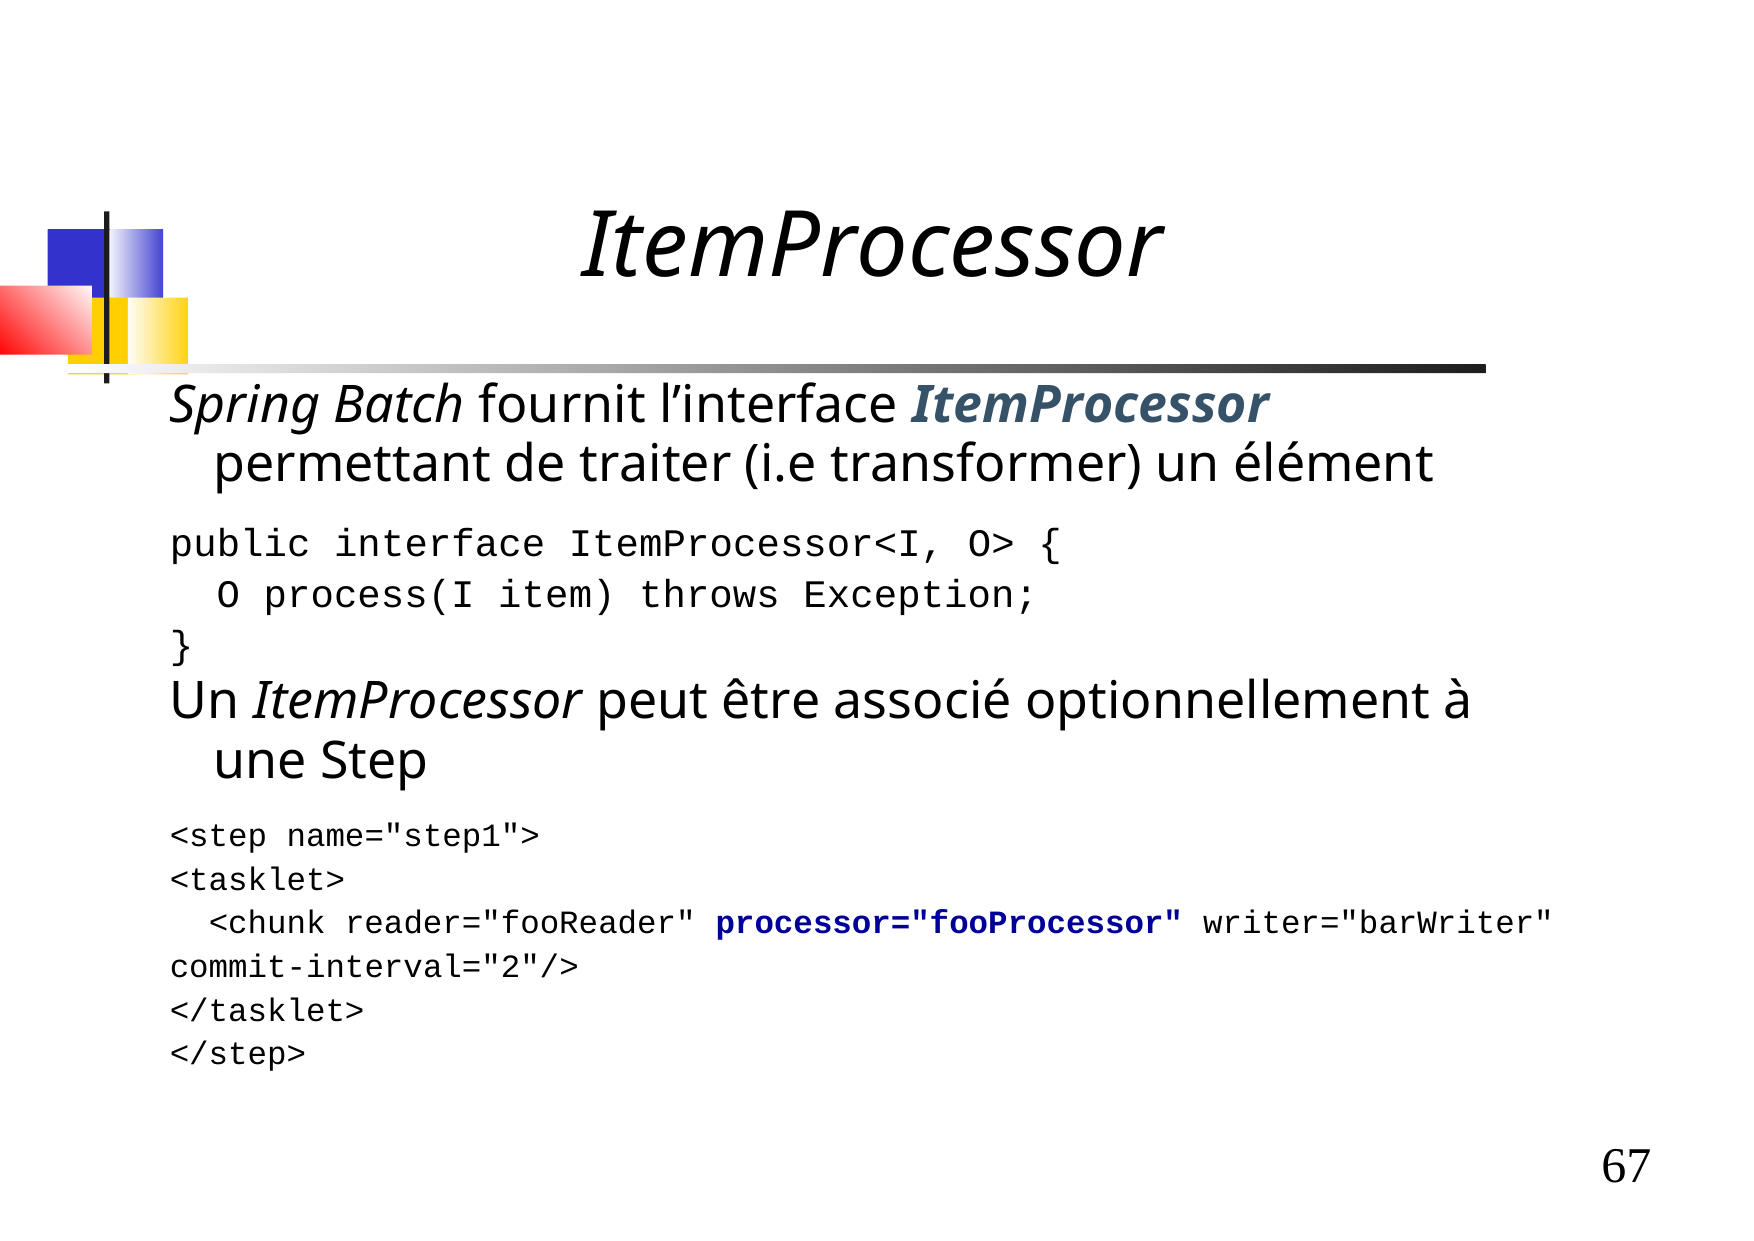

# ItemProcessor
Spring Batch fournit l’interface ItemProcessor permettant de traiter (i.e transformer) un élément
public interface ItemProcessor<I, O> {
 O process(I item) throws Exception;
}
Un ItemProcessor peut être associé optionnellement à une Step
<step name="step1">
<tasklet>
 <chunk reader="fooReader" processor="fooProcessor" writer="barWriter"
commit-interval="2"/>
</tasklet>
</step>